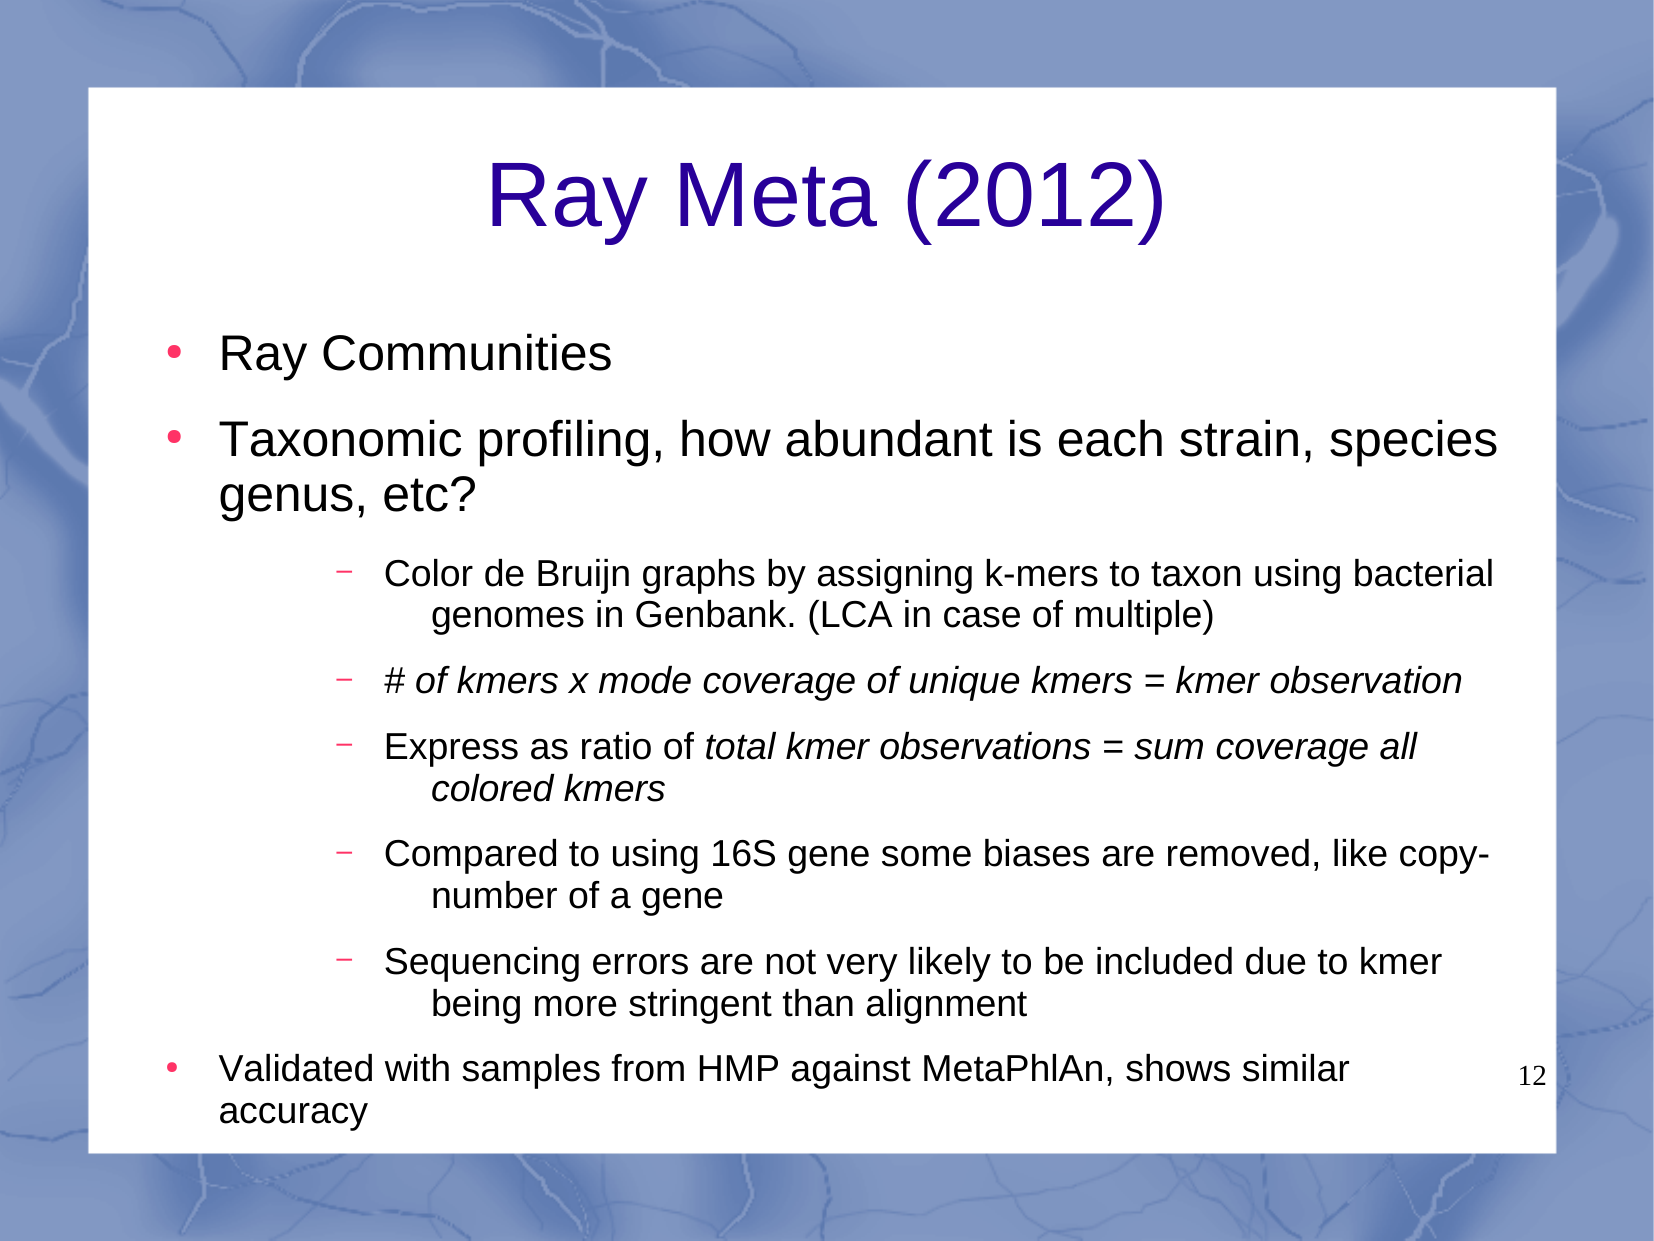

# Ray Meta (2012)
Ray Communities
Taxonomic profiling, how abundant is each strain, species genus, etc?
Color de Bruijn graphs by assigning k-mers to taxon using bacterial genomes in Genbank. (LCA in case of multiple)
# of kmers x mode coverage of unique kmers = kmer observation
Express as ratio of total kmer observations = sum coverage all colored kmers
Compared to using 16S gene some biases are removed, like copy-number of a gene
Sequencing errors are not very likely to be included due to kmer being more stringent than alignment
Validated with samples from HMP against MetaPhlAn, shows similar accuracy
12